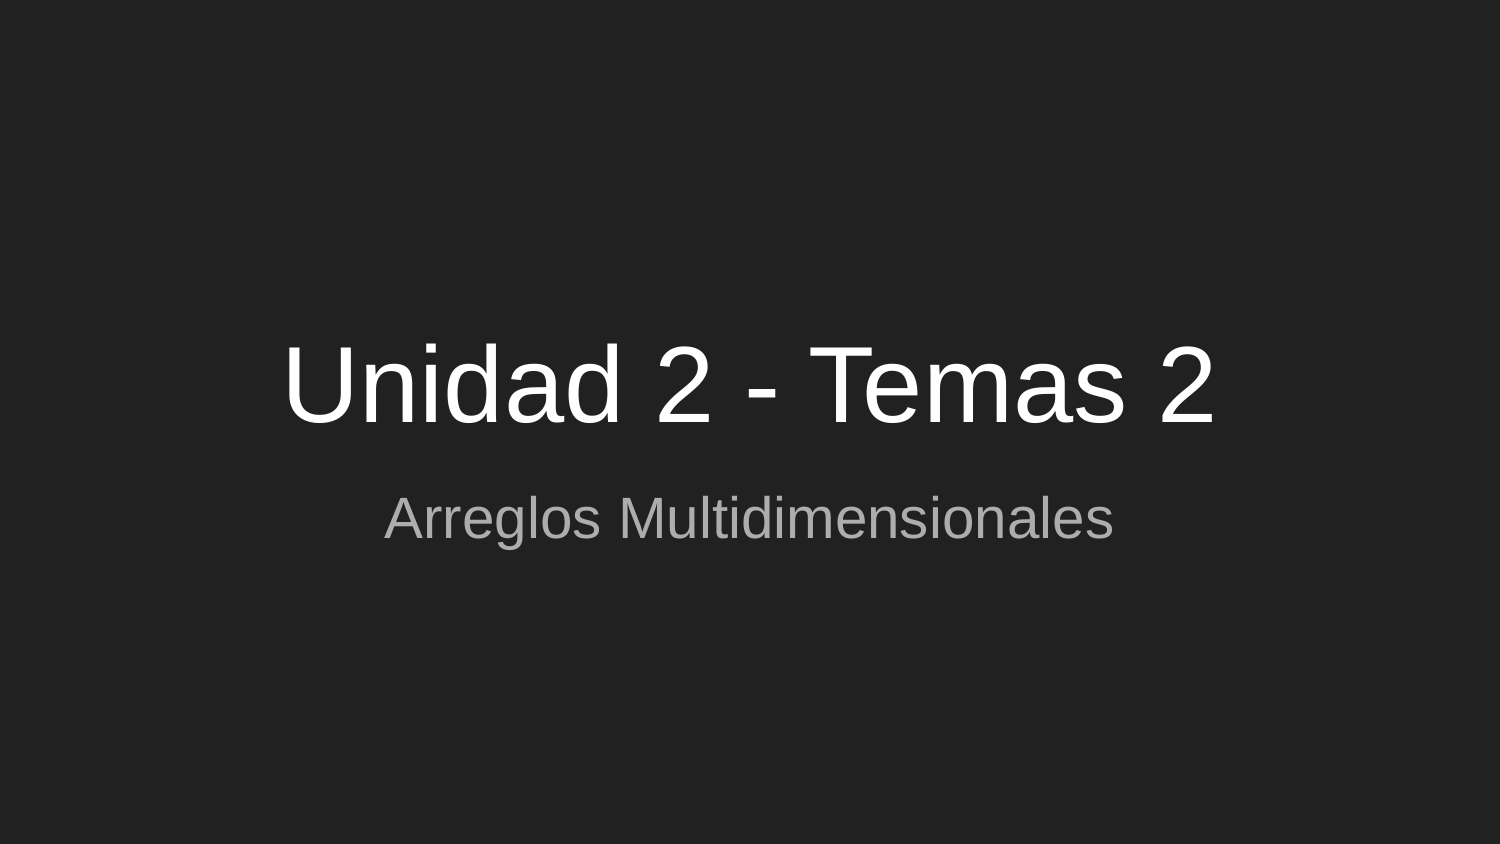

# Unidad 2 - Temas 2
Arreglos Multidimensionales